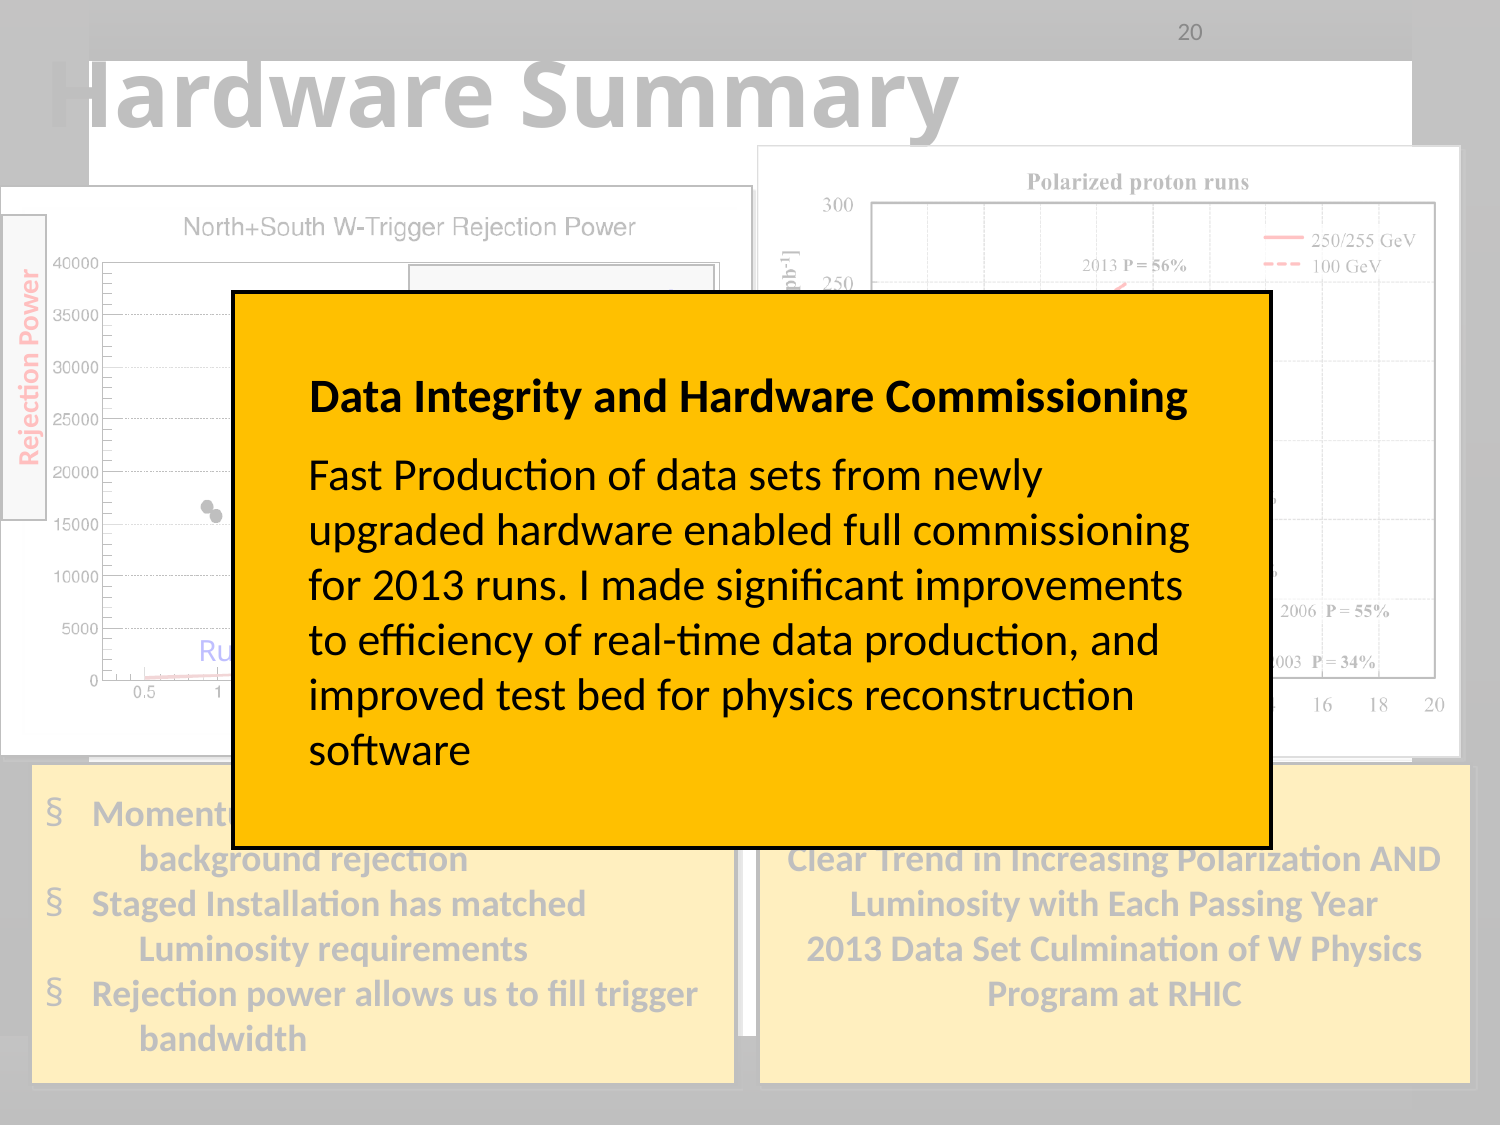

Data Integrity and Hardware Commissioning
Fast Production of data sets from newly upgraded hardware enabled full commissioning for 2013 runs. I made significant improvements to efficiency of real-time data production, and improved test bed for physics reconstruction software
20
# Hardware Summary
Clear Trend in Increasing Polarization AND Luminosity with Each Passing Year
2013 Data Set Culmination of W Physics Program at RHIC
Run 13
2kHz
Run 12
Momentum Sensitive trigger: background rejection
Staged Installation has matched Luminosity requirements
Rejection power allows us to fill trigger bandwidth
Run 12 – No Upgrade
Run 13 - Upgrade
Rejection Power